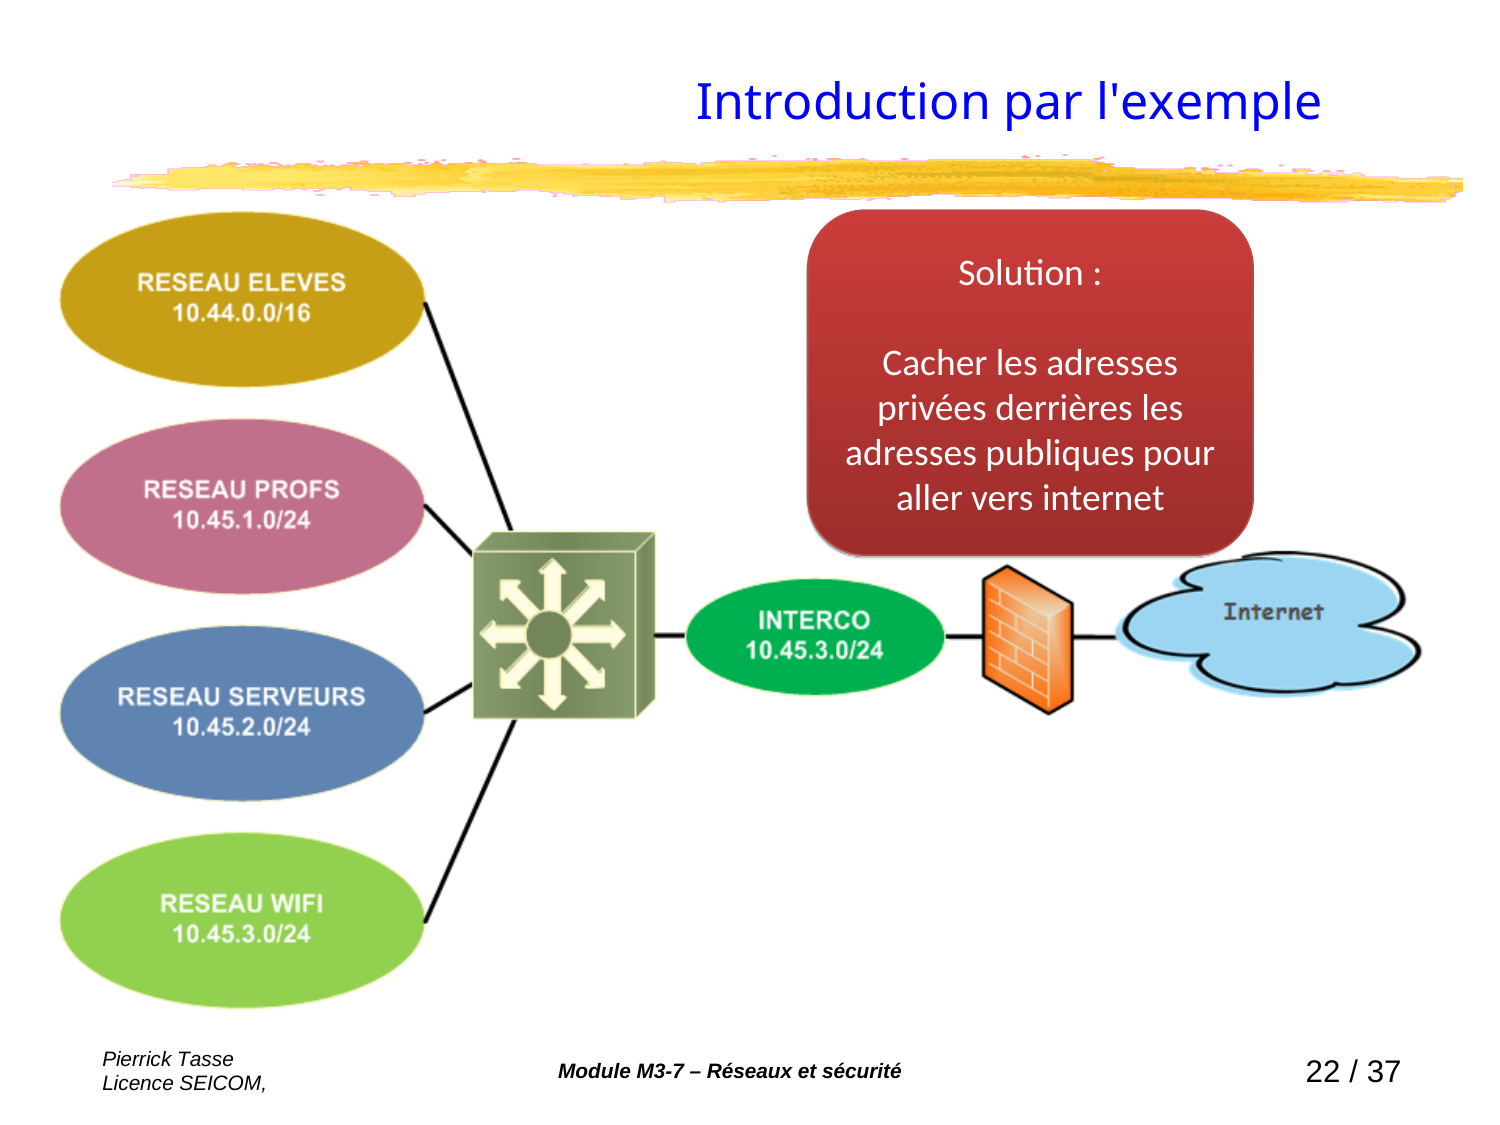

# Introduction par l'exemple
Solution :
Cacher les adresses privées derrières les adresses publiques pour aller vers internet
22